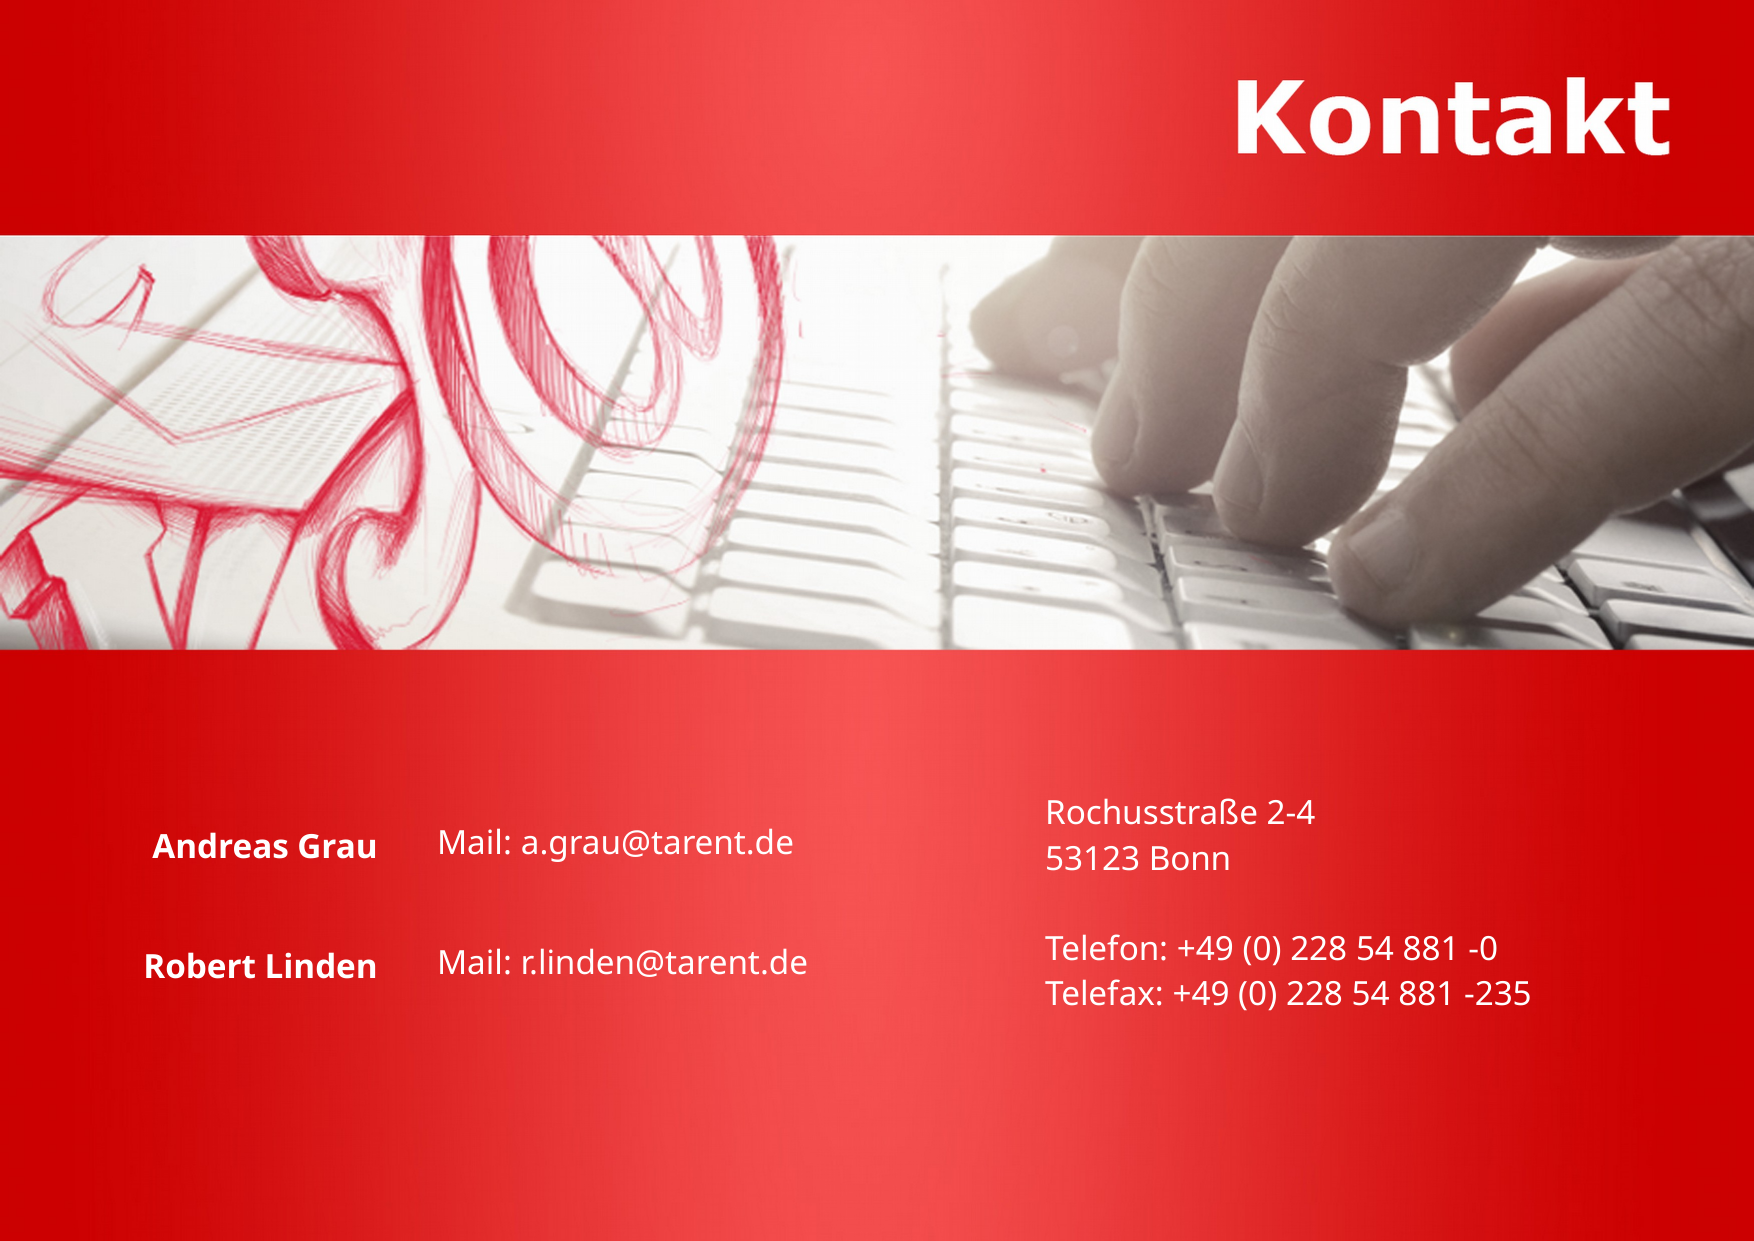

# Andreas Grau
Robert Linden
Rochusstraße 2-4
53123 Bonn
Telefon: +49 (0) 228 54 881 -0
Telefax: +49 (0) 228 54 881 -235
Mail: a.grau@tarent.de
Mail: r.linden@tarent.de